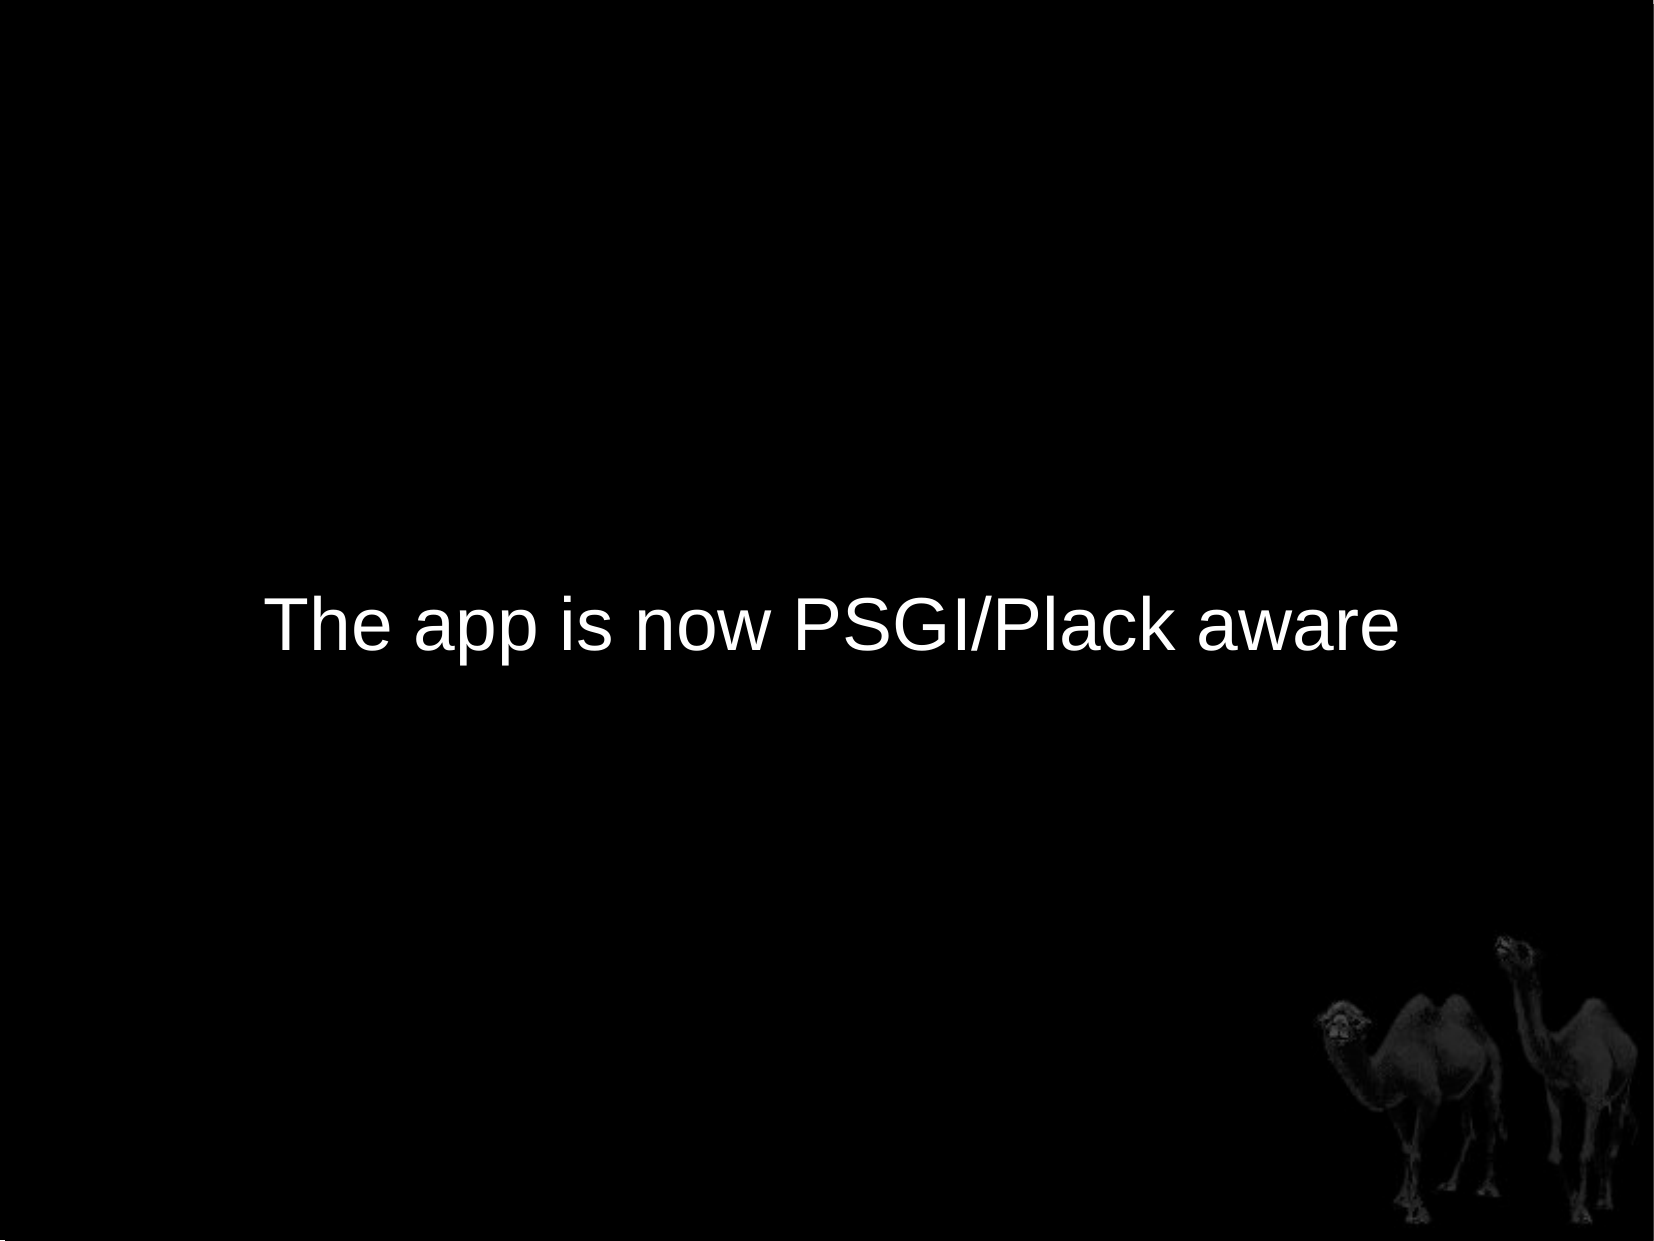

# The app is now PSGI/Plack aware